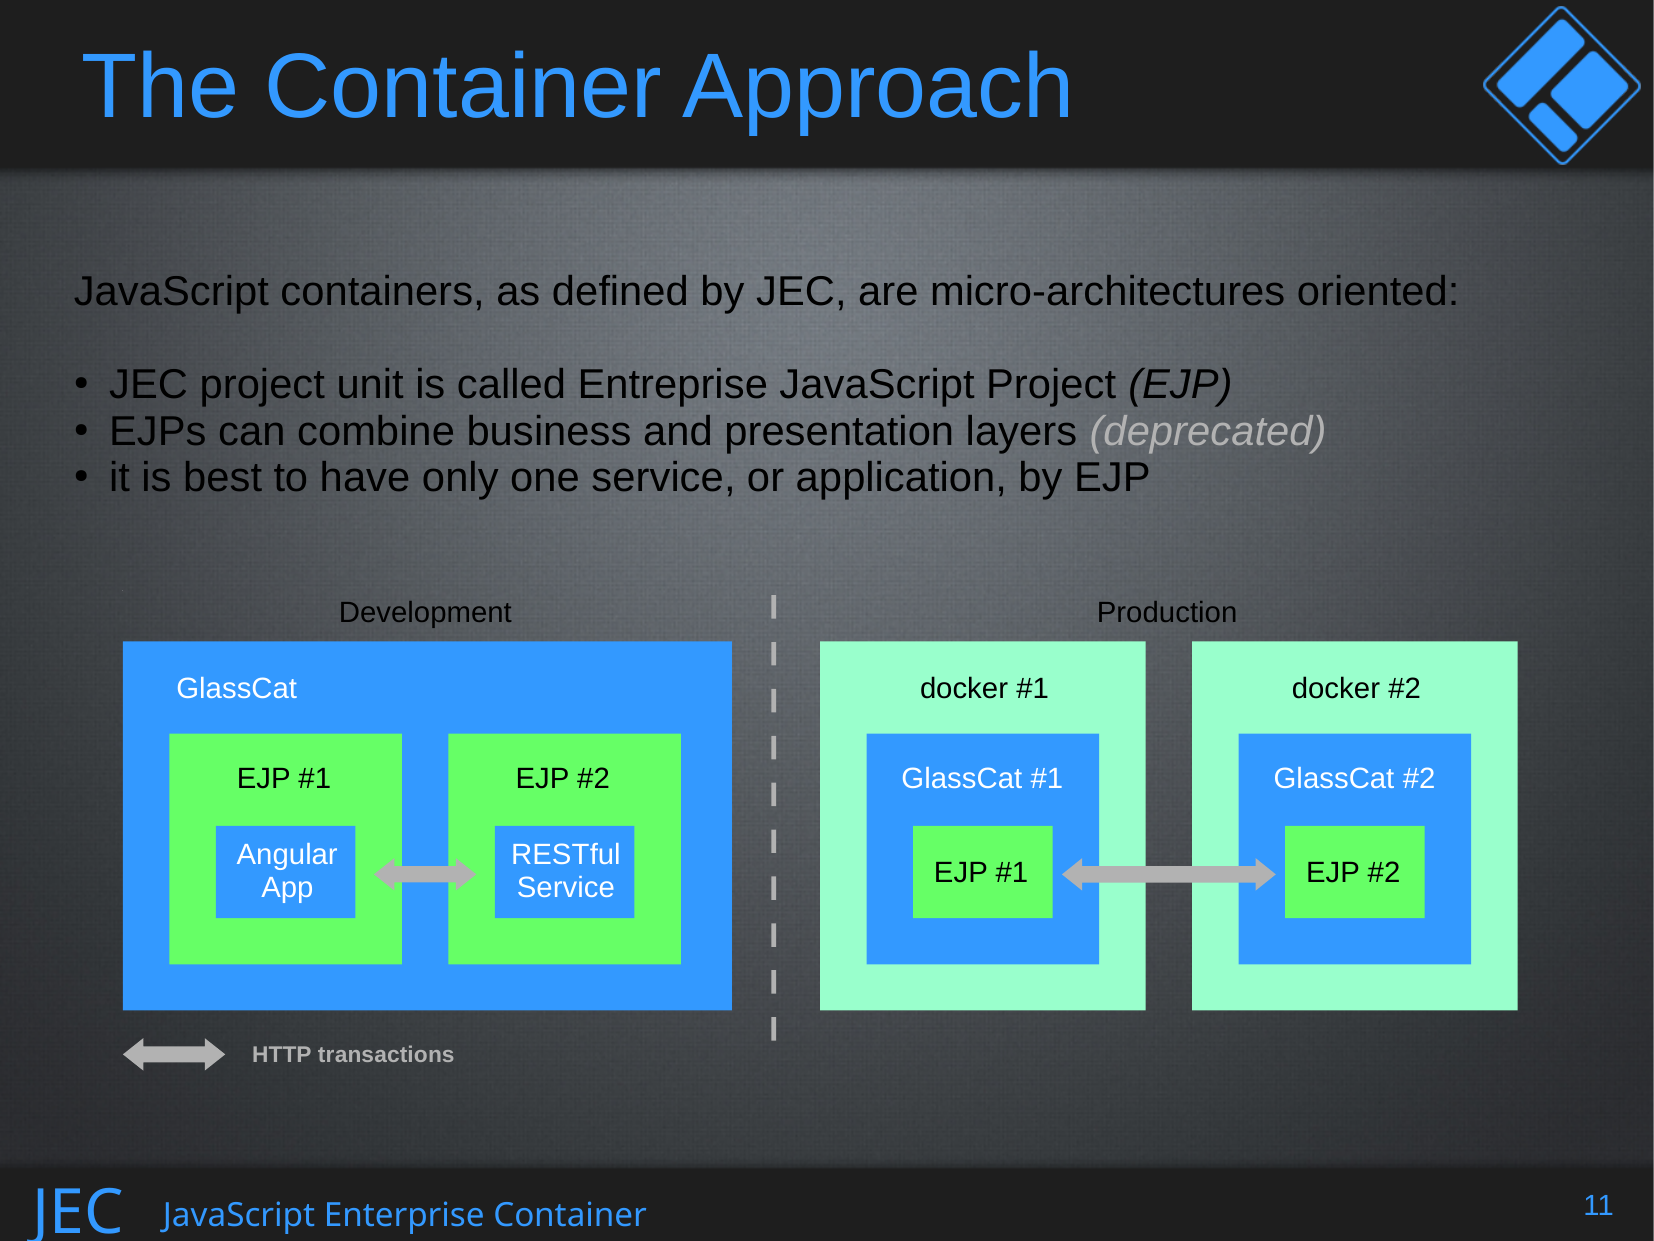

# The Container Approach
JavaScript containers, as defined by JEC, are micro-architectures oriented:
JEC project unit is called Entreprise JavaScript Project (EJP)
EJPs can combine business and presentation layers (deprecated)
it is best to have only one service, or application, by EJP
JEC
11
JavaScript Enterprise Container